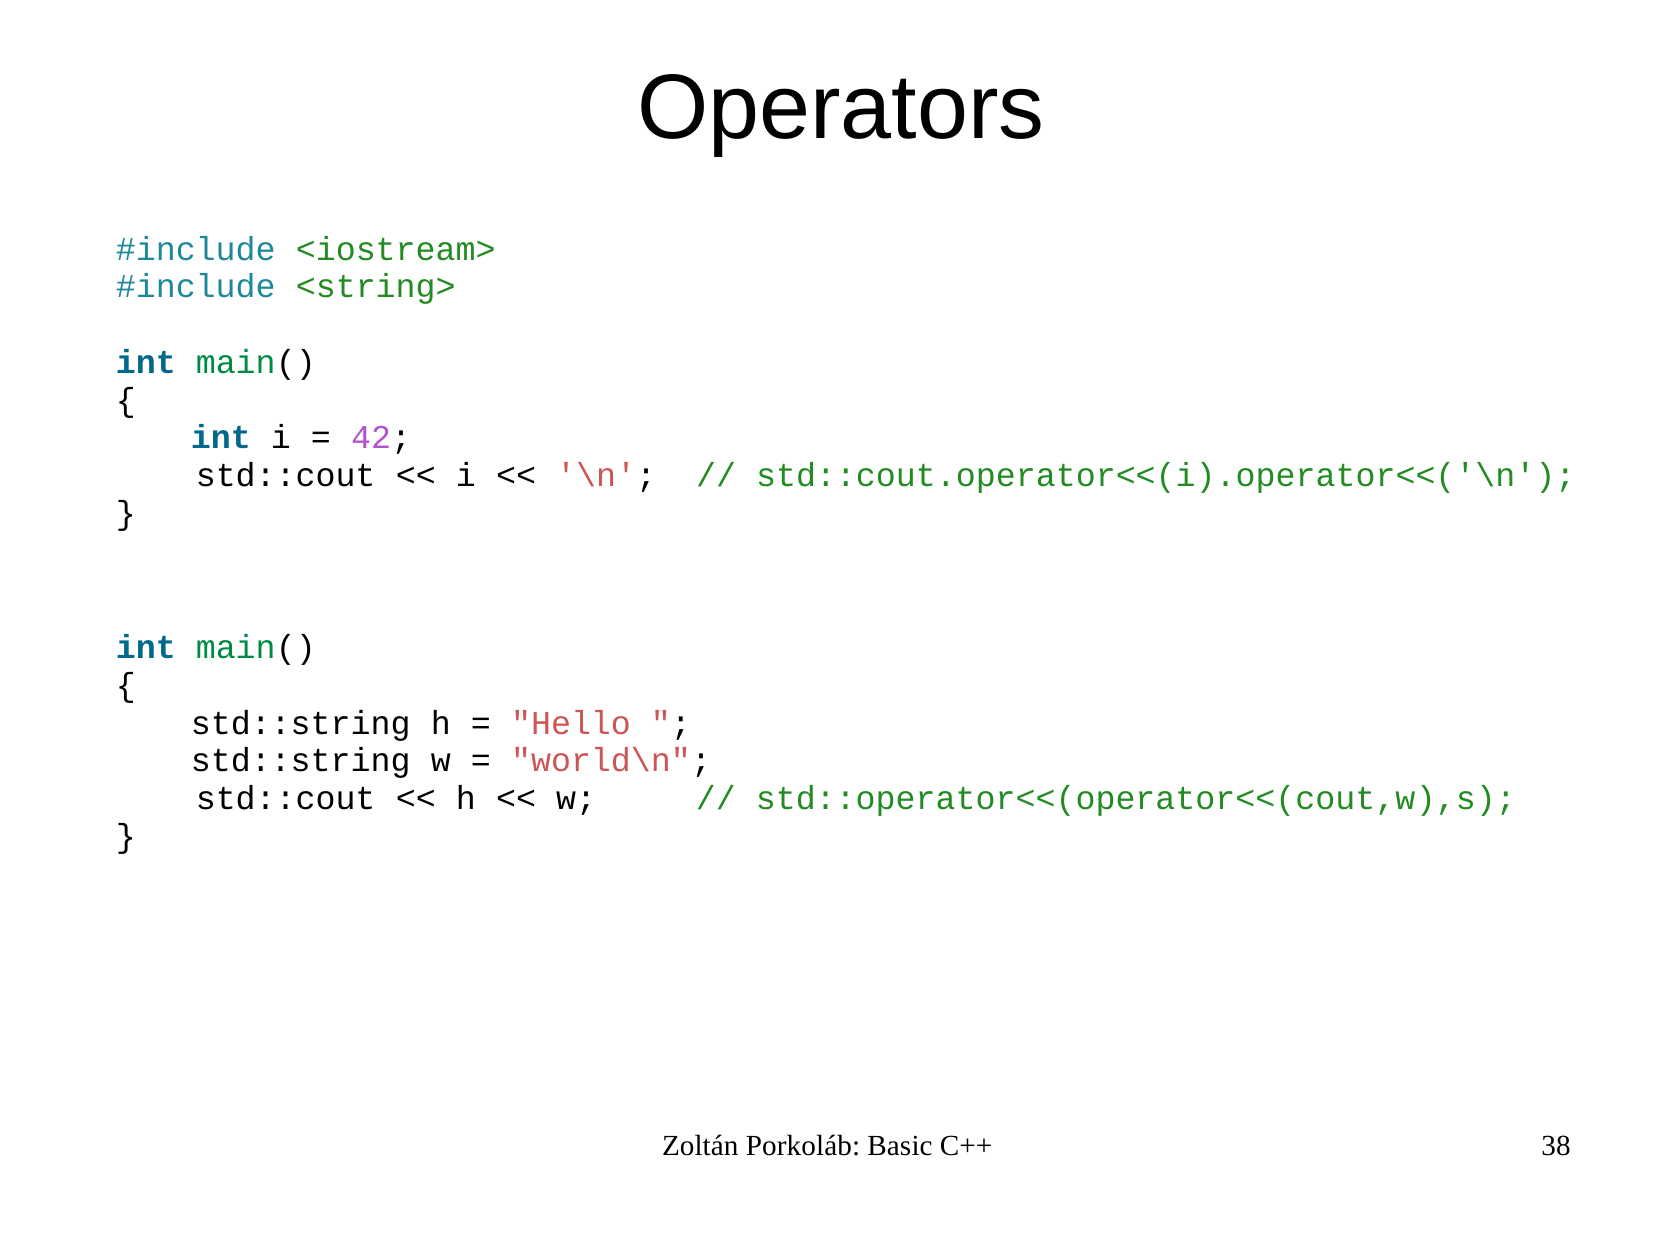

# Operators
#include <iostream>
#include <string>
int main()
{
	int i = 42;
 std::cout << i << '\n'; // std::cout.operator<<(i).operator<<('\n');
}
int main()
{
	std::string h = "Hello ";
	std::string w = "world\n";
 std::cout << h << w; // std::operator<<(operator<<(cout,w),s);
}
Zoltán Porkoláb: Basic C++
38